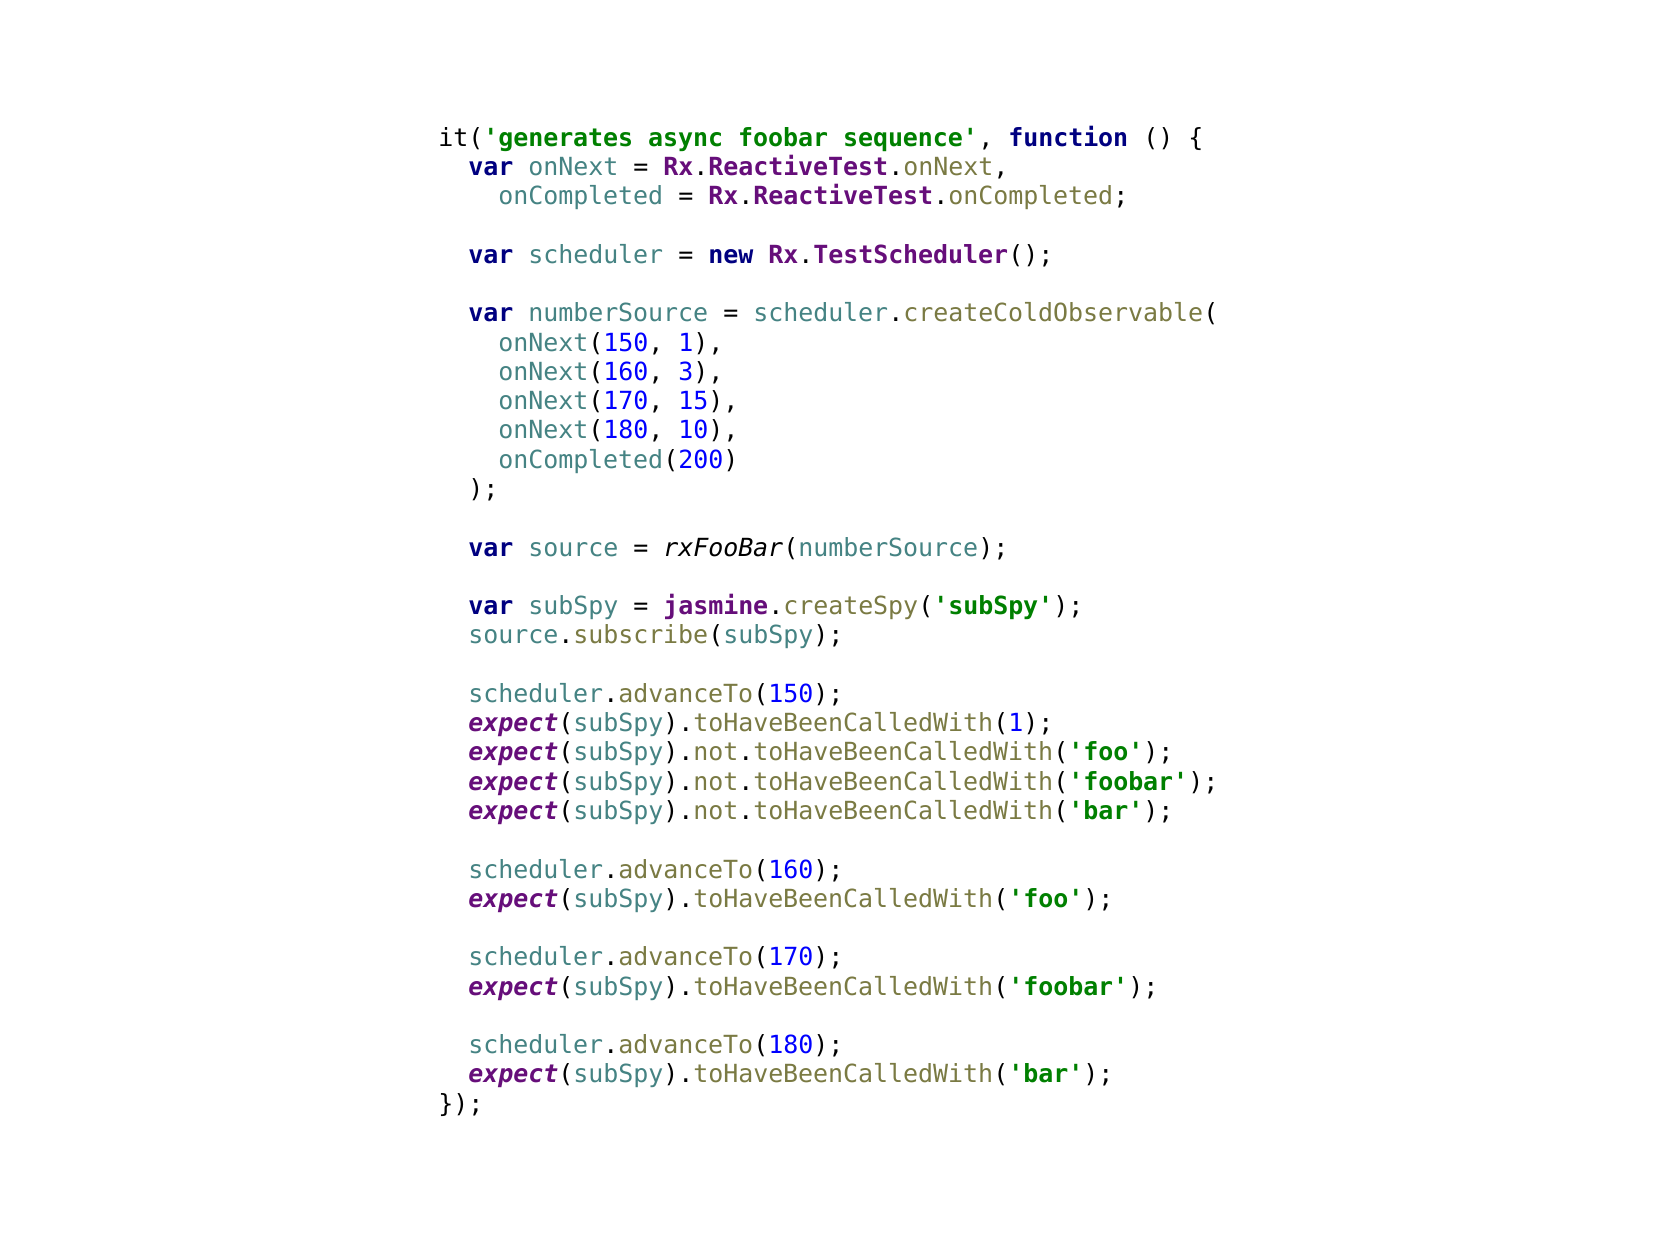

it('generates async foobar sequence', function () {
 var onNext = Rx.ReactiveTest.onNext,
 onCompleted = Rx.ReactiveTest.onCompleted;
 var scheduler = new Rx.TestScheduler();
 var numberSource = scheduler.createColdObservable(
 onNext(150, 1),
 onNext(160, 3),
 onNext(170, 15),
 onNext(180, 10),
 onCompleted(200)
 );
 var source = rxFooBar(numberSource);
 var subSpy = jasmine.createSpy('subSpy');
 source.subscribe(subSpy);
 scheduler.advanceTo(150);
 expect(subSpy).toHaveBeenCalledWith(1);
 expect(subSpy).not.toHaveBeenCalledWith('foo');
 expect(subSpy).not.toHaveBeenCalledWith('foobar');
 expect(subSpy).not.toHaveBeenCalledWith('bar');
 scheduler.advanceTo(160);
 expect(subSpy).toHaveBeenCalledWith('foo');
 scheduler.advanceTo(170);
 expect(subSpy).toHaveBeenCalledWith('foobar');
 scheduler.advanceTo(180);
 expect(subSpy).toHaveBeenCalledWith('bar');
});